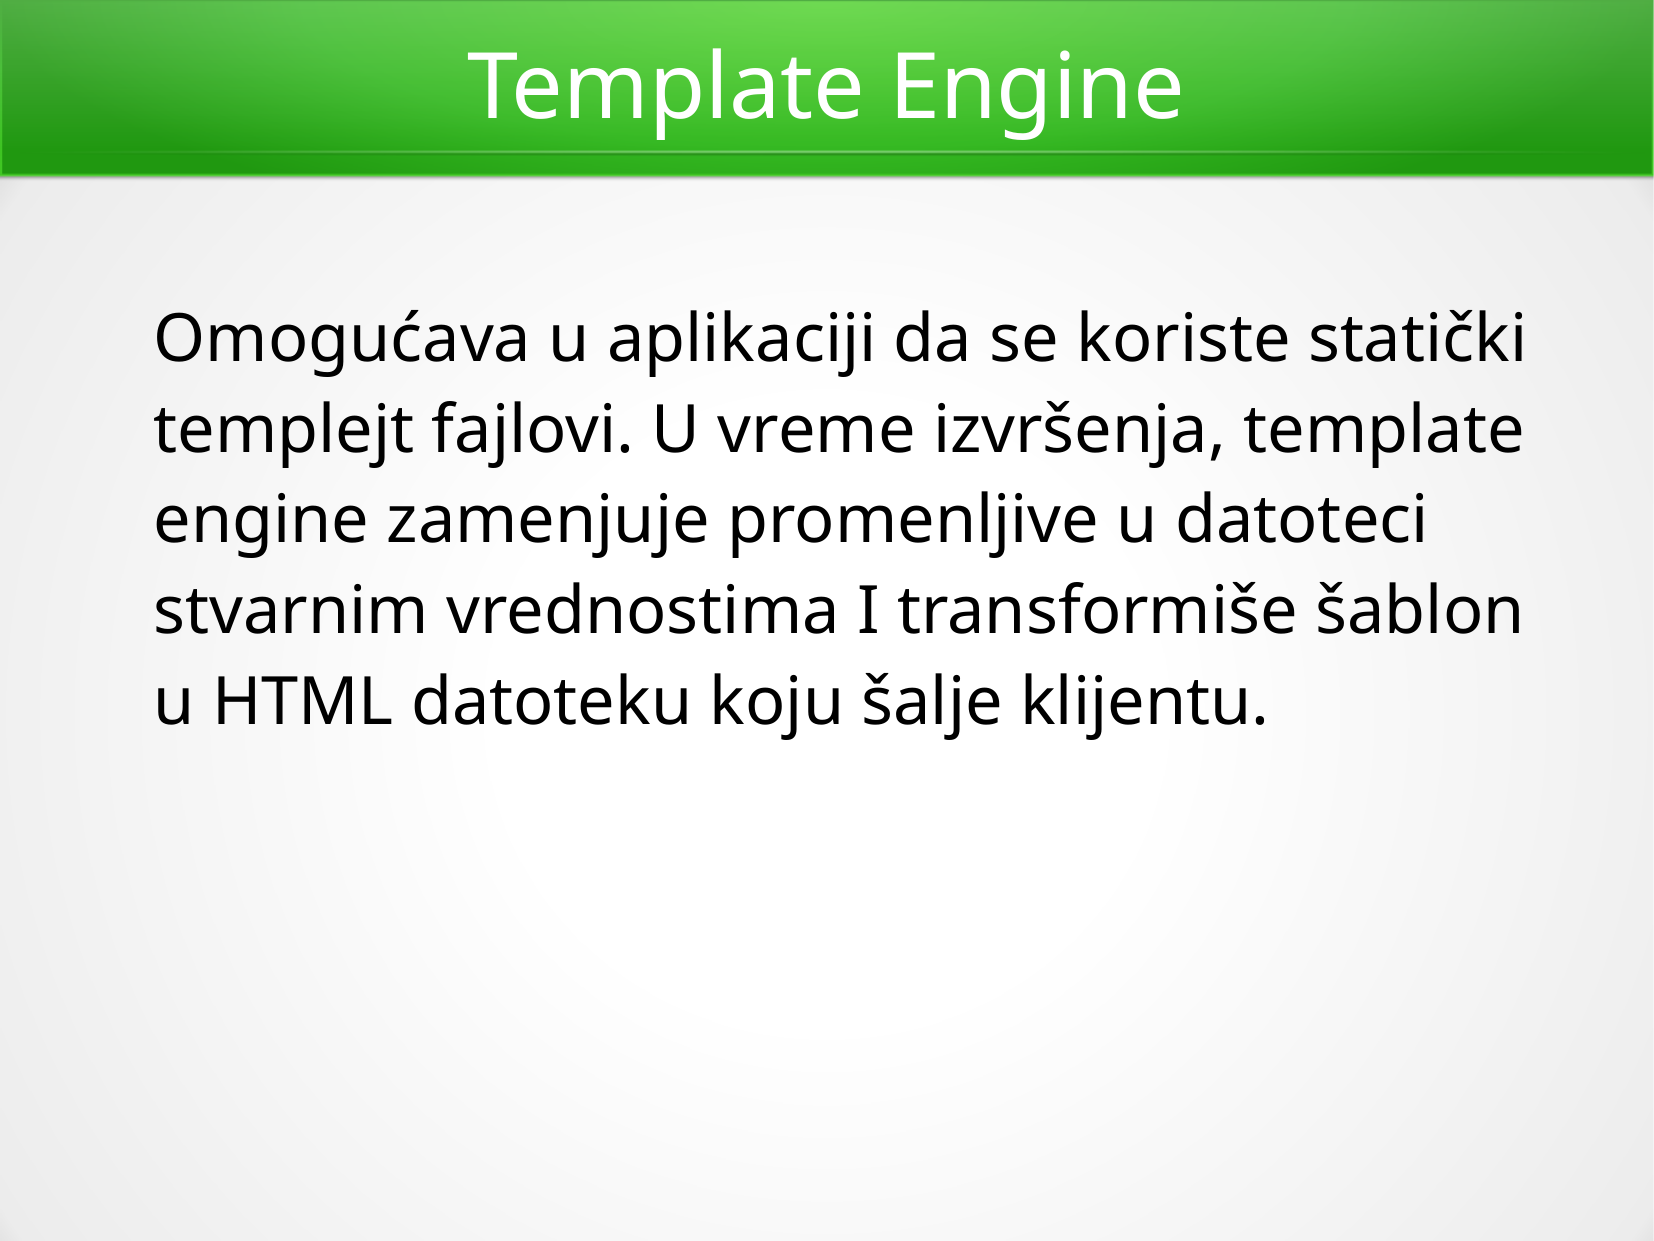

# Template Engine
Omogućava u aplikaciji da se koriste statički templejt fajlovi. U vreme izvršenja, template engine zamenjuje promenljive u datoteci stvarnim vrednostima I transformiše šablon u HTML datoteku koju šalje klijentu.